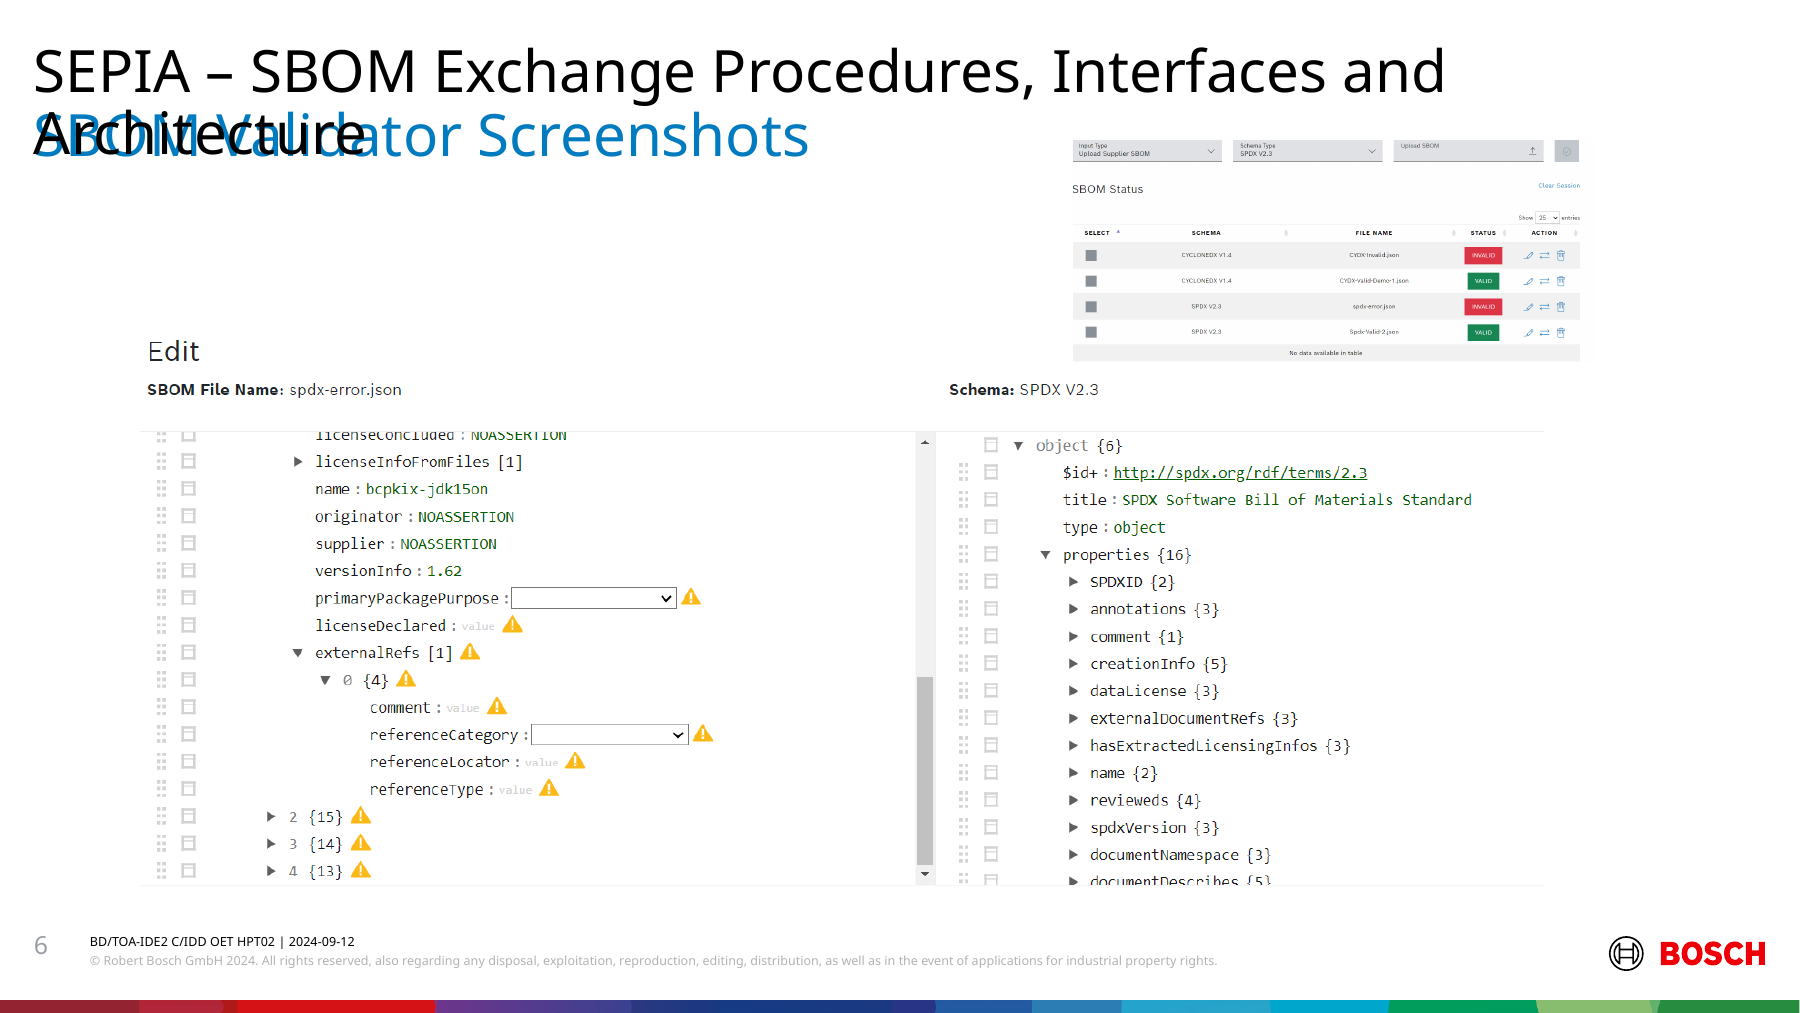

SEPIA – SBOM Exchange Procedures, Interfaces and Architecture
# SBOM Validator Screenshots